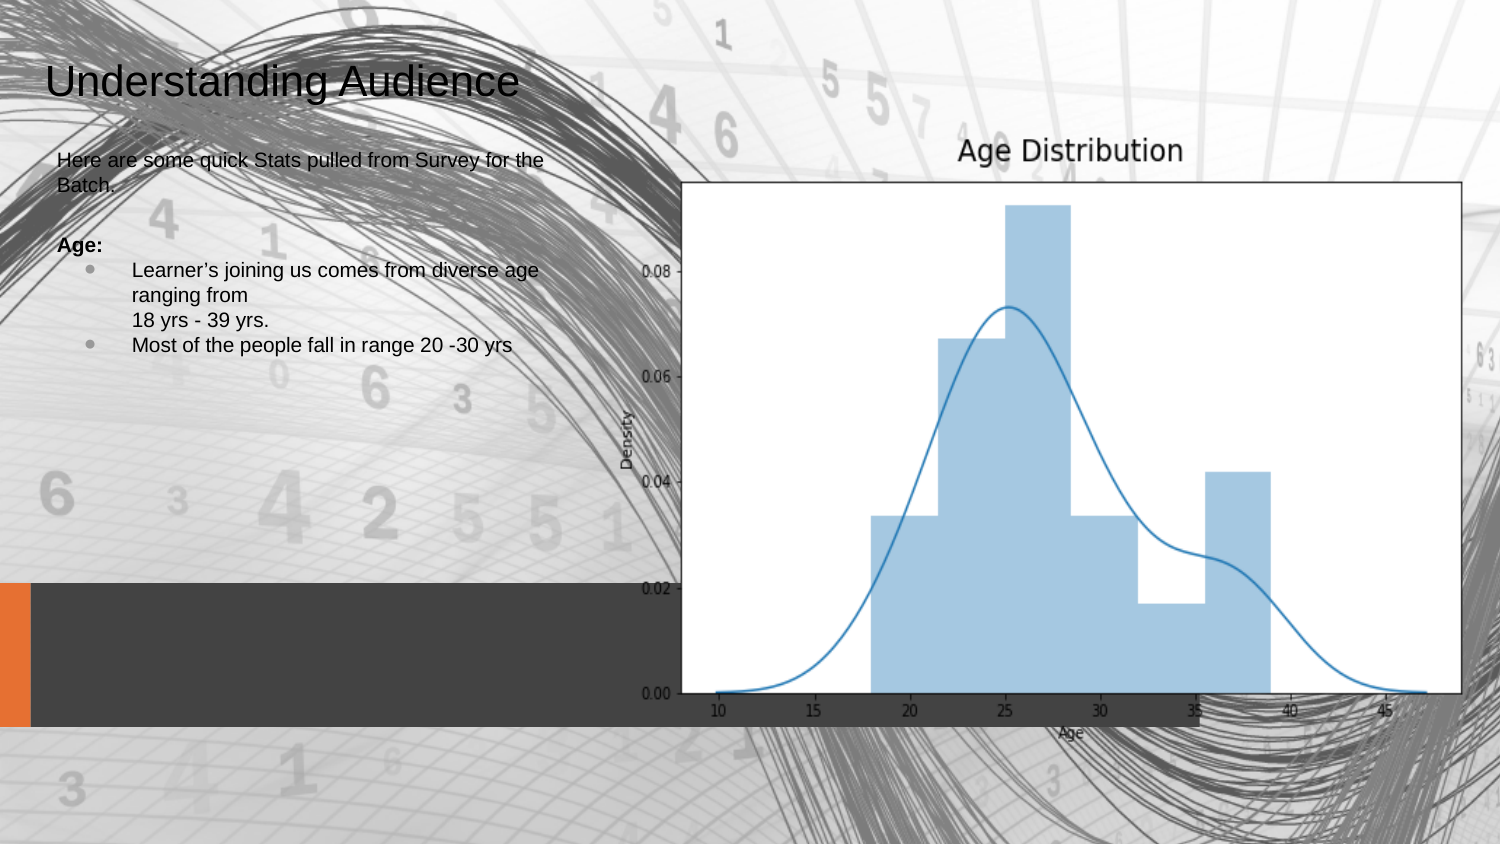

# Understanding Audience
Here are some quick Stats pulled from Survey for the Batch.
Age:
Learner’s joining us comes from diverse age ranging from
18 yrs - 39 yrs.
Most of the people fall in range 20 -30 yrs